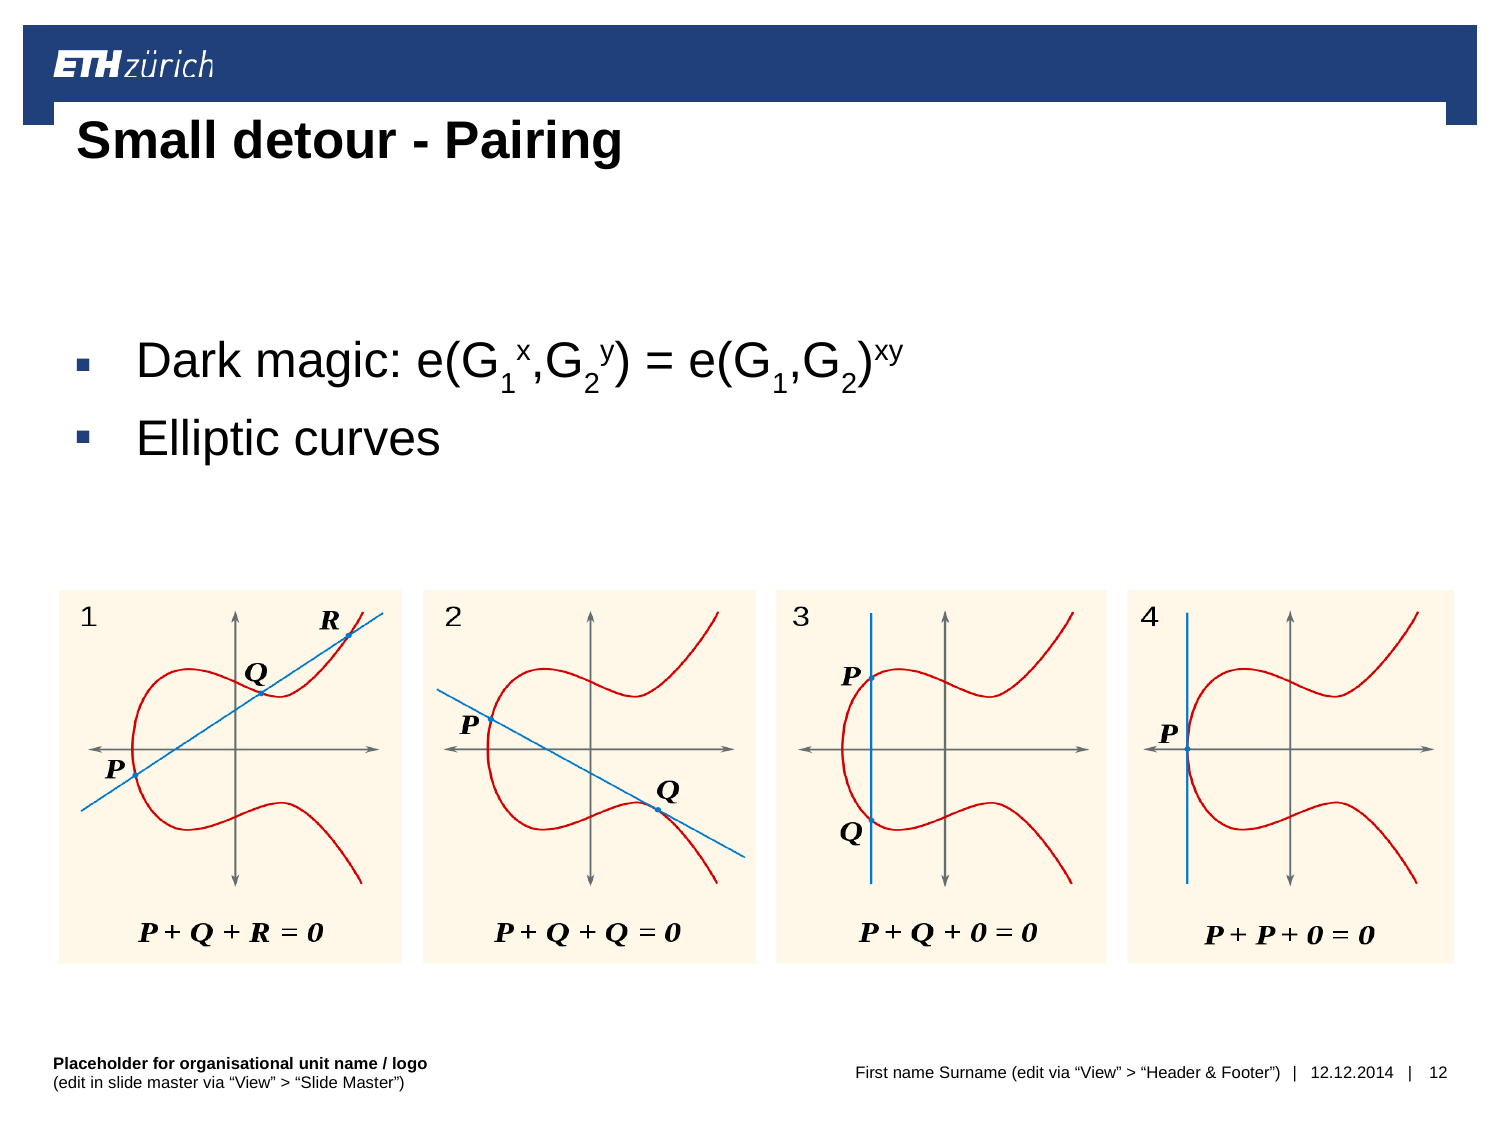

# Small detour - Pairing
Dark magic: e(G1x,G2y) = e(G1,G2)xy
Elliptic curves
First name Surname (edit via “View” > “Header & Footer”)
12.12.2014
12